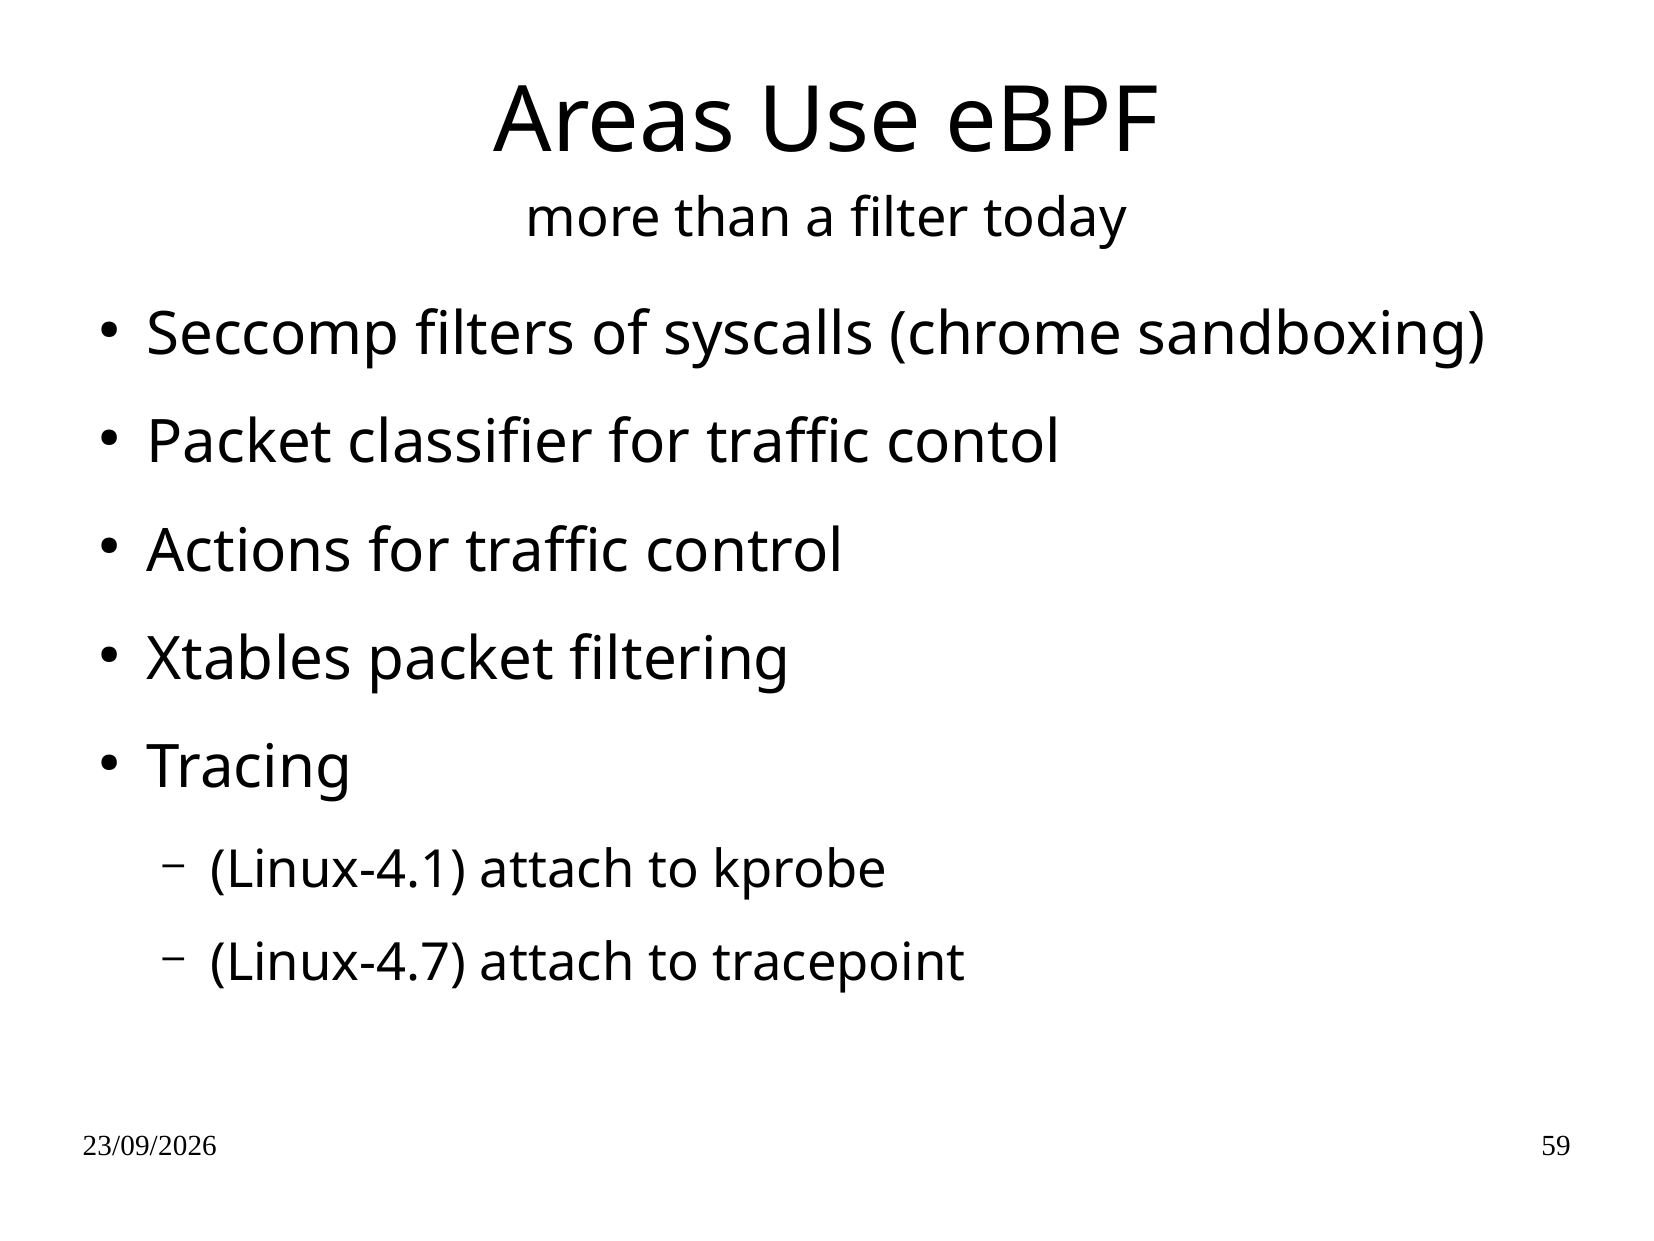

# Areas Use eBPF more than a filter today
Seccomp filters of syscalls (chrome sandboxing)
Packet classifier for traffic contol
Actions for traffic control
Xtables packet filtering
Tracing
(Linux-4.1) attach to kprobe
(Linux-4.7) attach to tracepoint
59